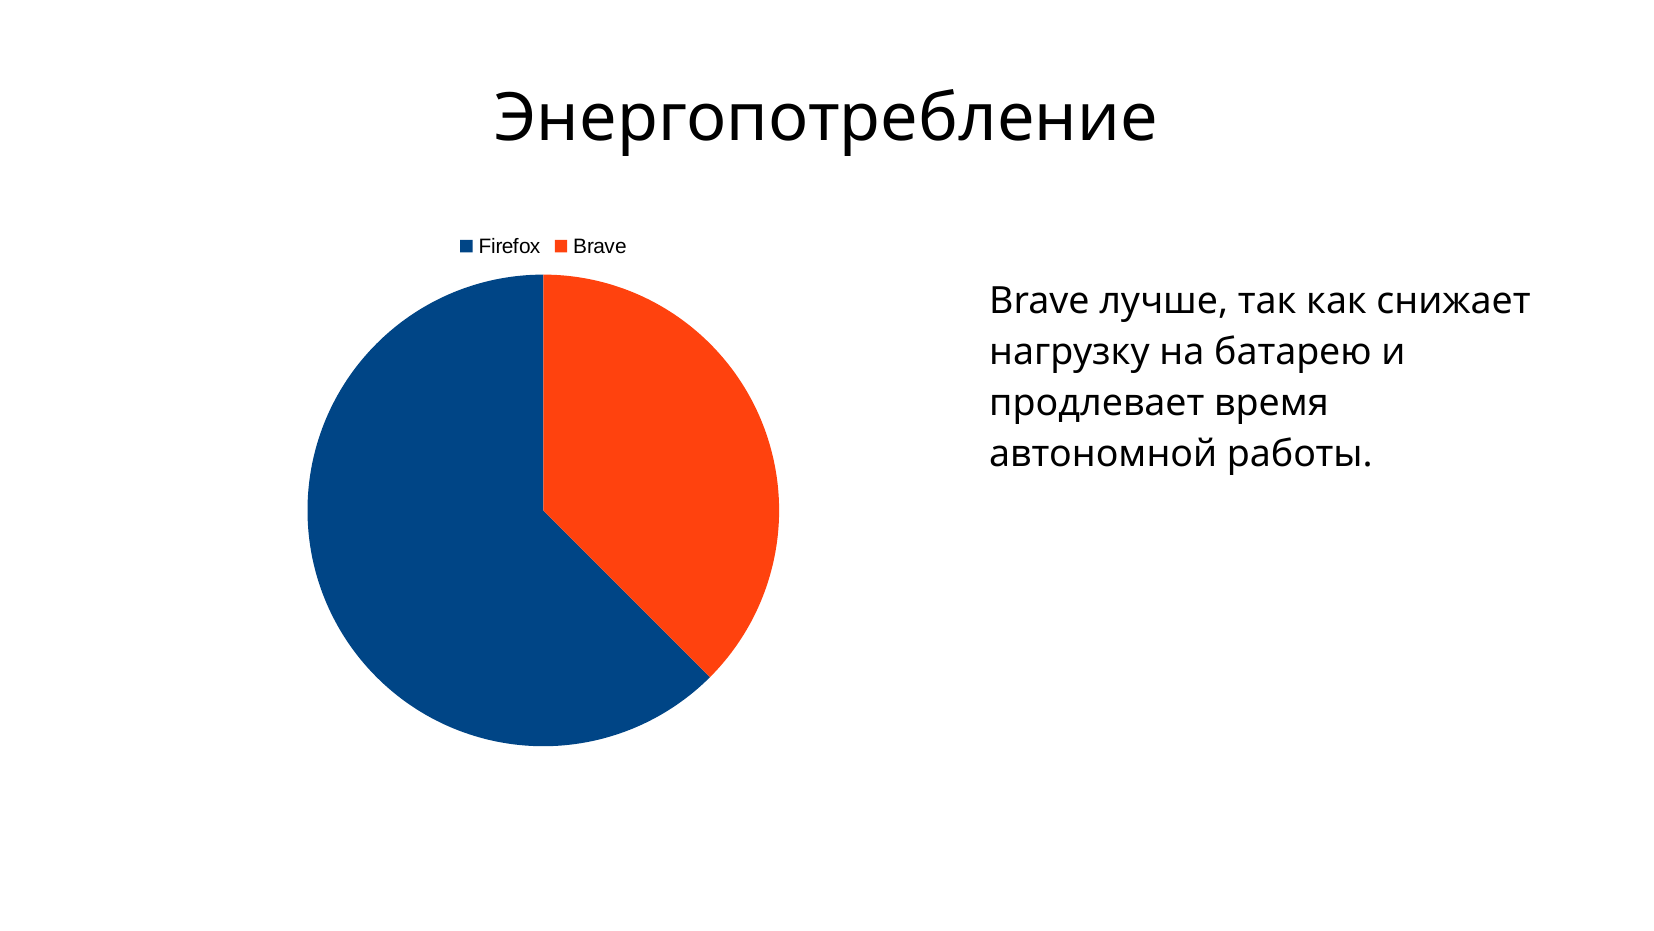

# Энергопотребление
### Chart
| Category | Столбец 1 |
|---|---|
| Firefox | 15.0 |
| Brave | 9.0 |Brave лучше, так как снижает нагрузку на батарею и продлевает время автономной работы.